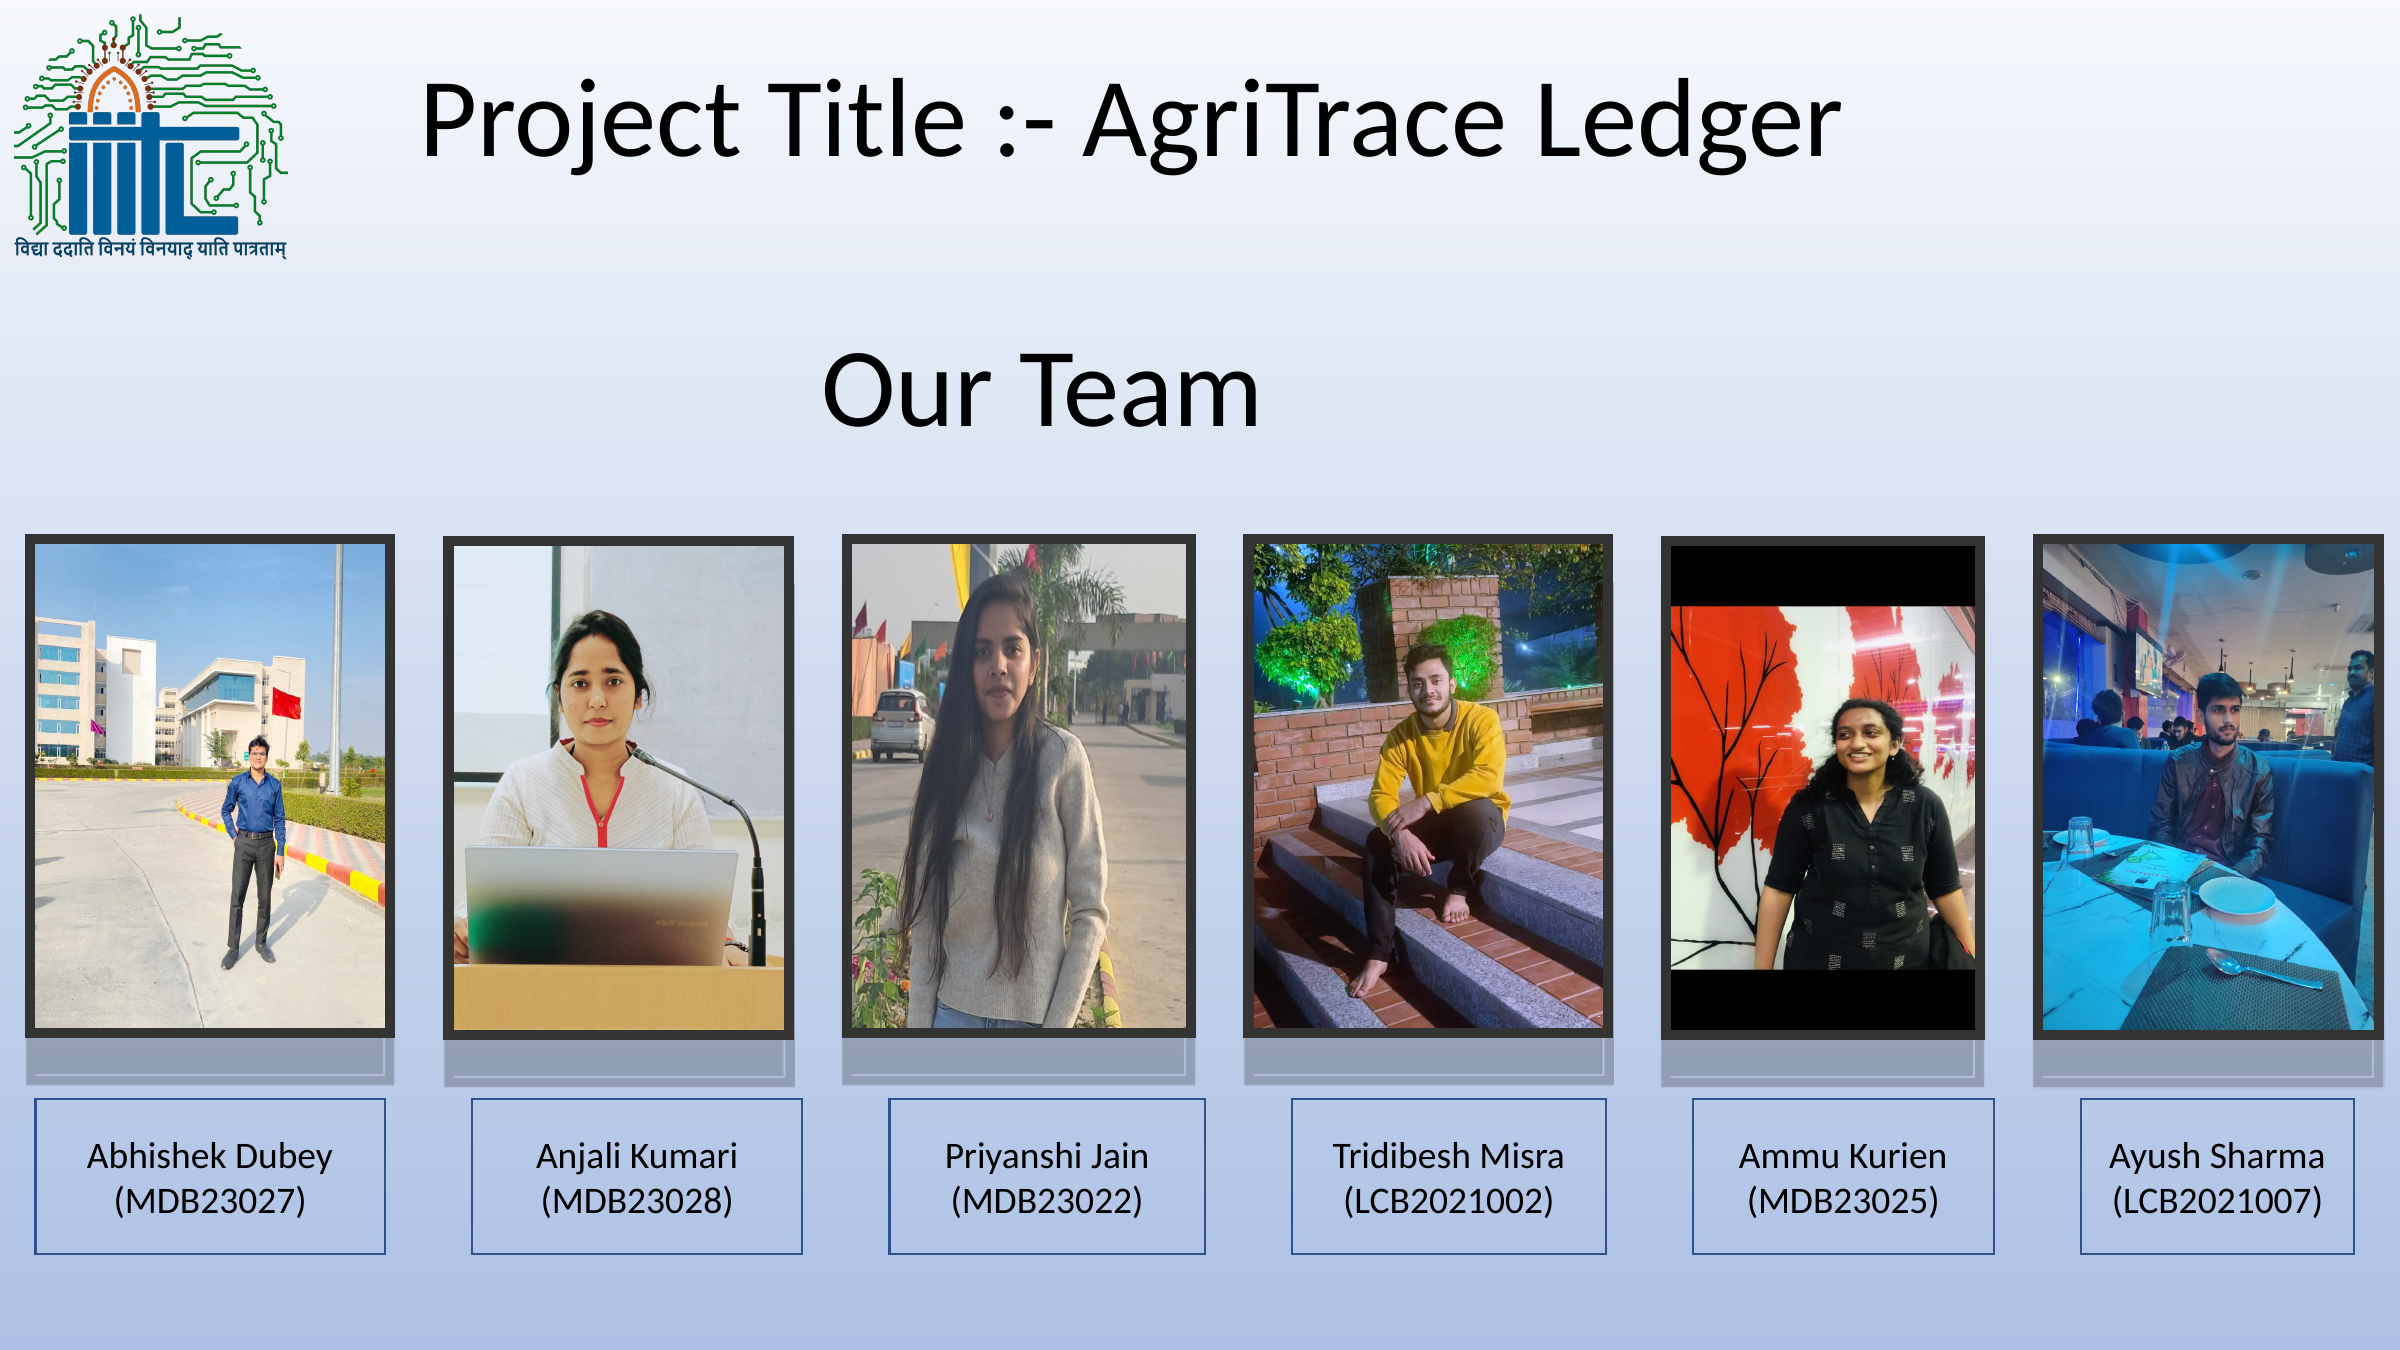

Project Title :- AgriTrace Ledger
 Our Team
Abhishek Dubey
(MDB23027)
Anjali Kumari
(MDB23028)
Priyanshi Jain
(MDB23022)
Tridibesh Misra
(LCB2021002)
Ammu Kurien
(MDB23025)
Ayush Sharma
(LCB2021007)